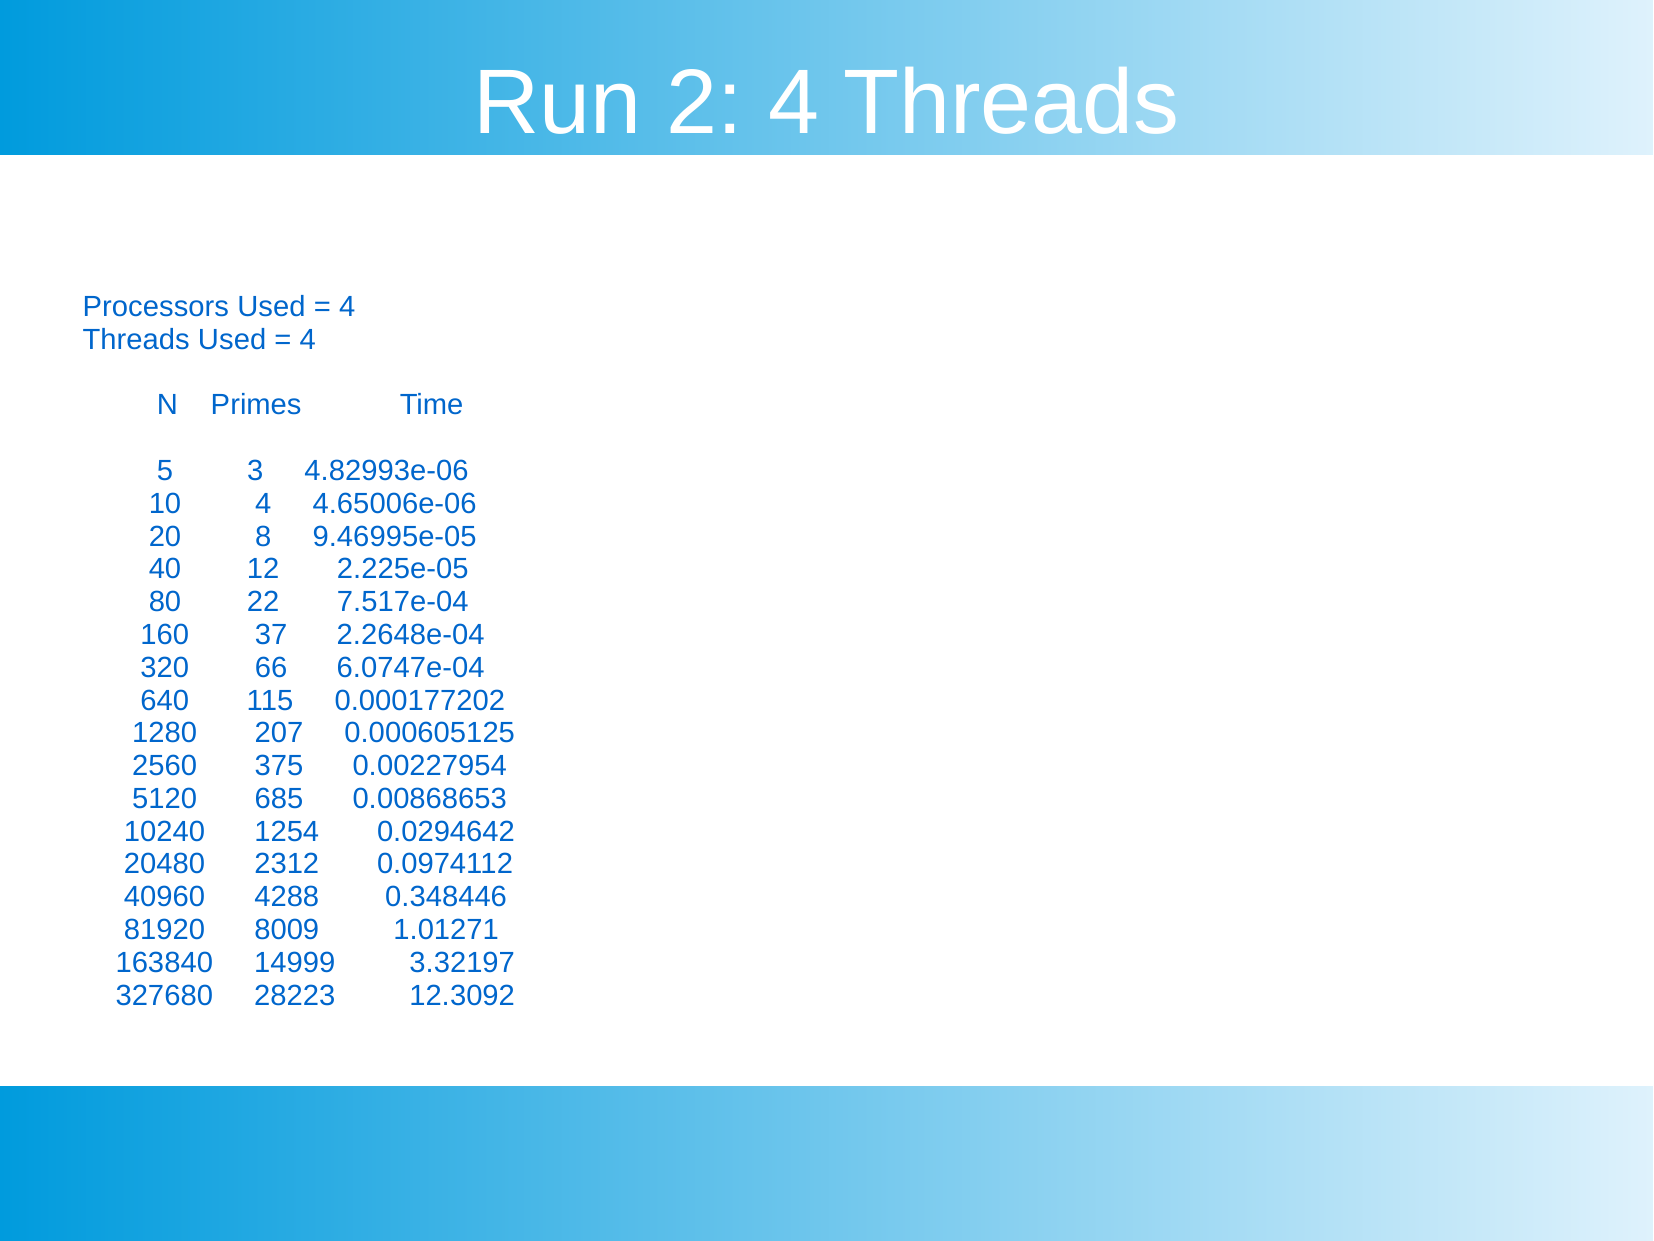

# Run 2: 4 Threads
Processors Used = 4
Threads Used = 4
 N Primes Time
 5 3 4.82993e-06
 10 4 4.65006e-06
 20 8 9.46995e-05
 40 12 2.225e-05
 80 22 7.517e-04
 160 37 2.2648e-04
 320 66 6.0747e-04
 640 115 0.000177202
 1280 207 0.000605125
 2560 375 0.00227954
 5120 685 0.00868653
 10240 1254 0.0294642
 20480 2312 0.0974112
 40960 4288 0.348446
 81920 8009 1.01271
 163840 14999 3.32197
 327680 28223 12.3092